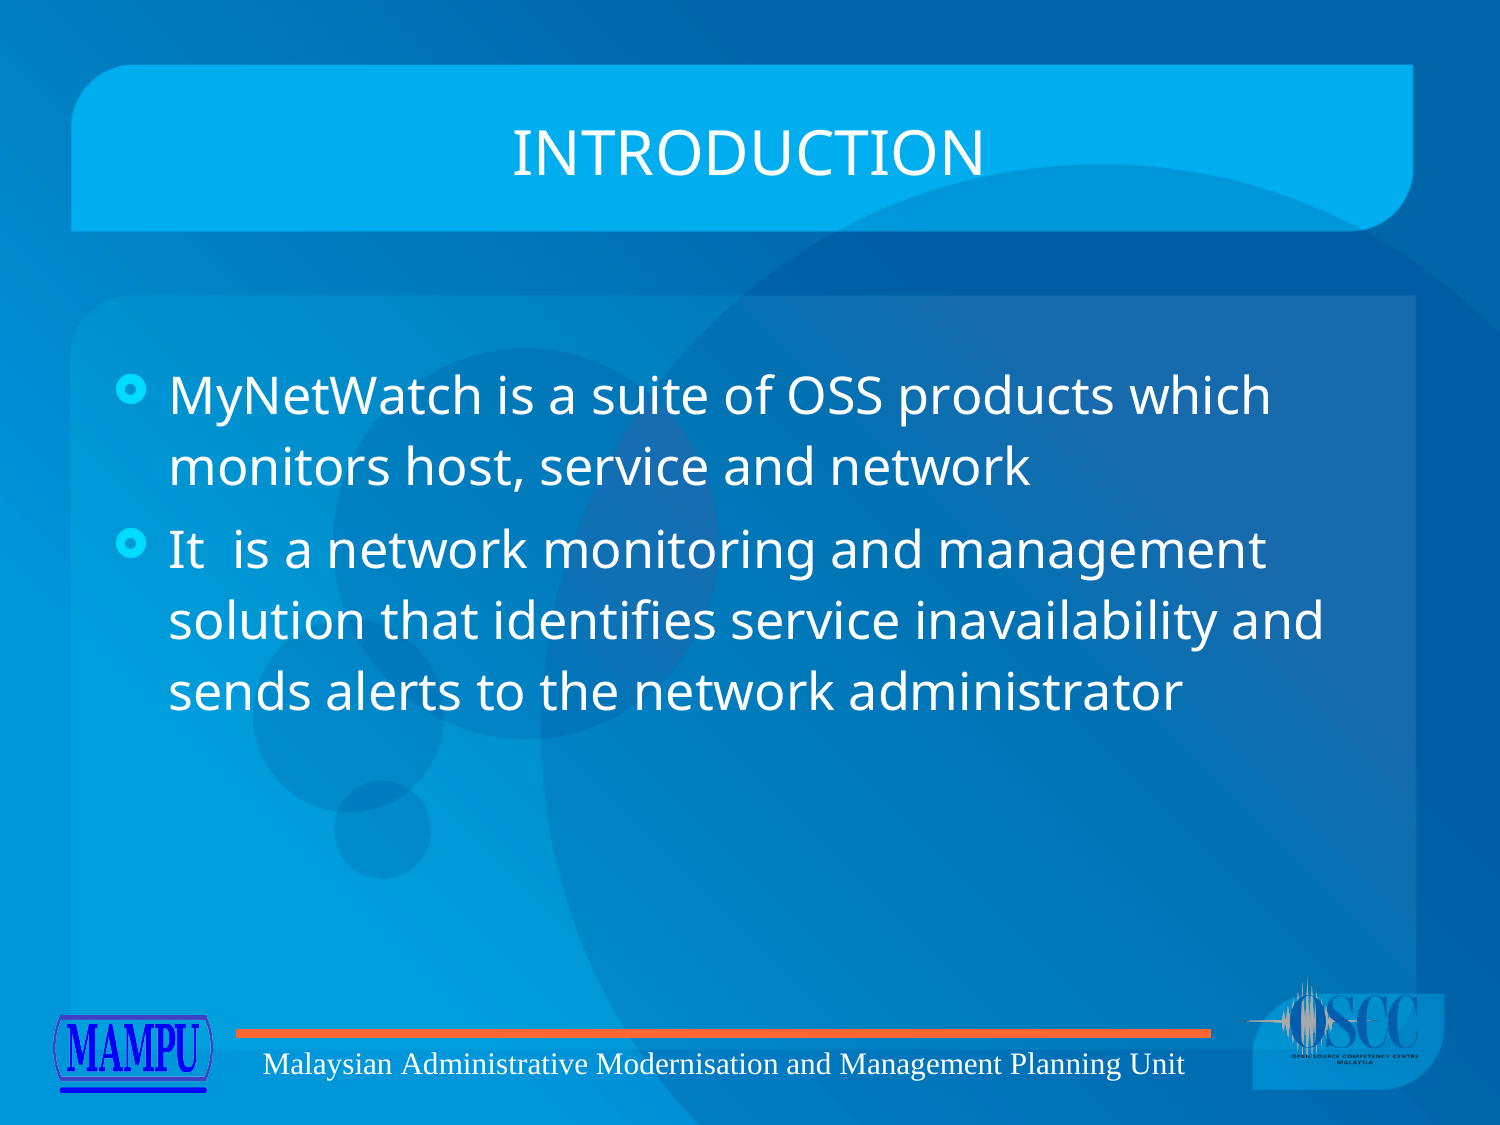

# INTRODUCTION
MyNetWatch is a suite of OSS products which monitors host, service and network
It is a network monitoring and management solution that identifies service inavailability and sends alerts to the network administrator
Malaysian Administrative Modernisation and Management Planning Unit